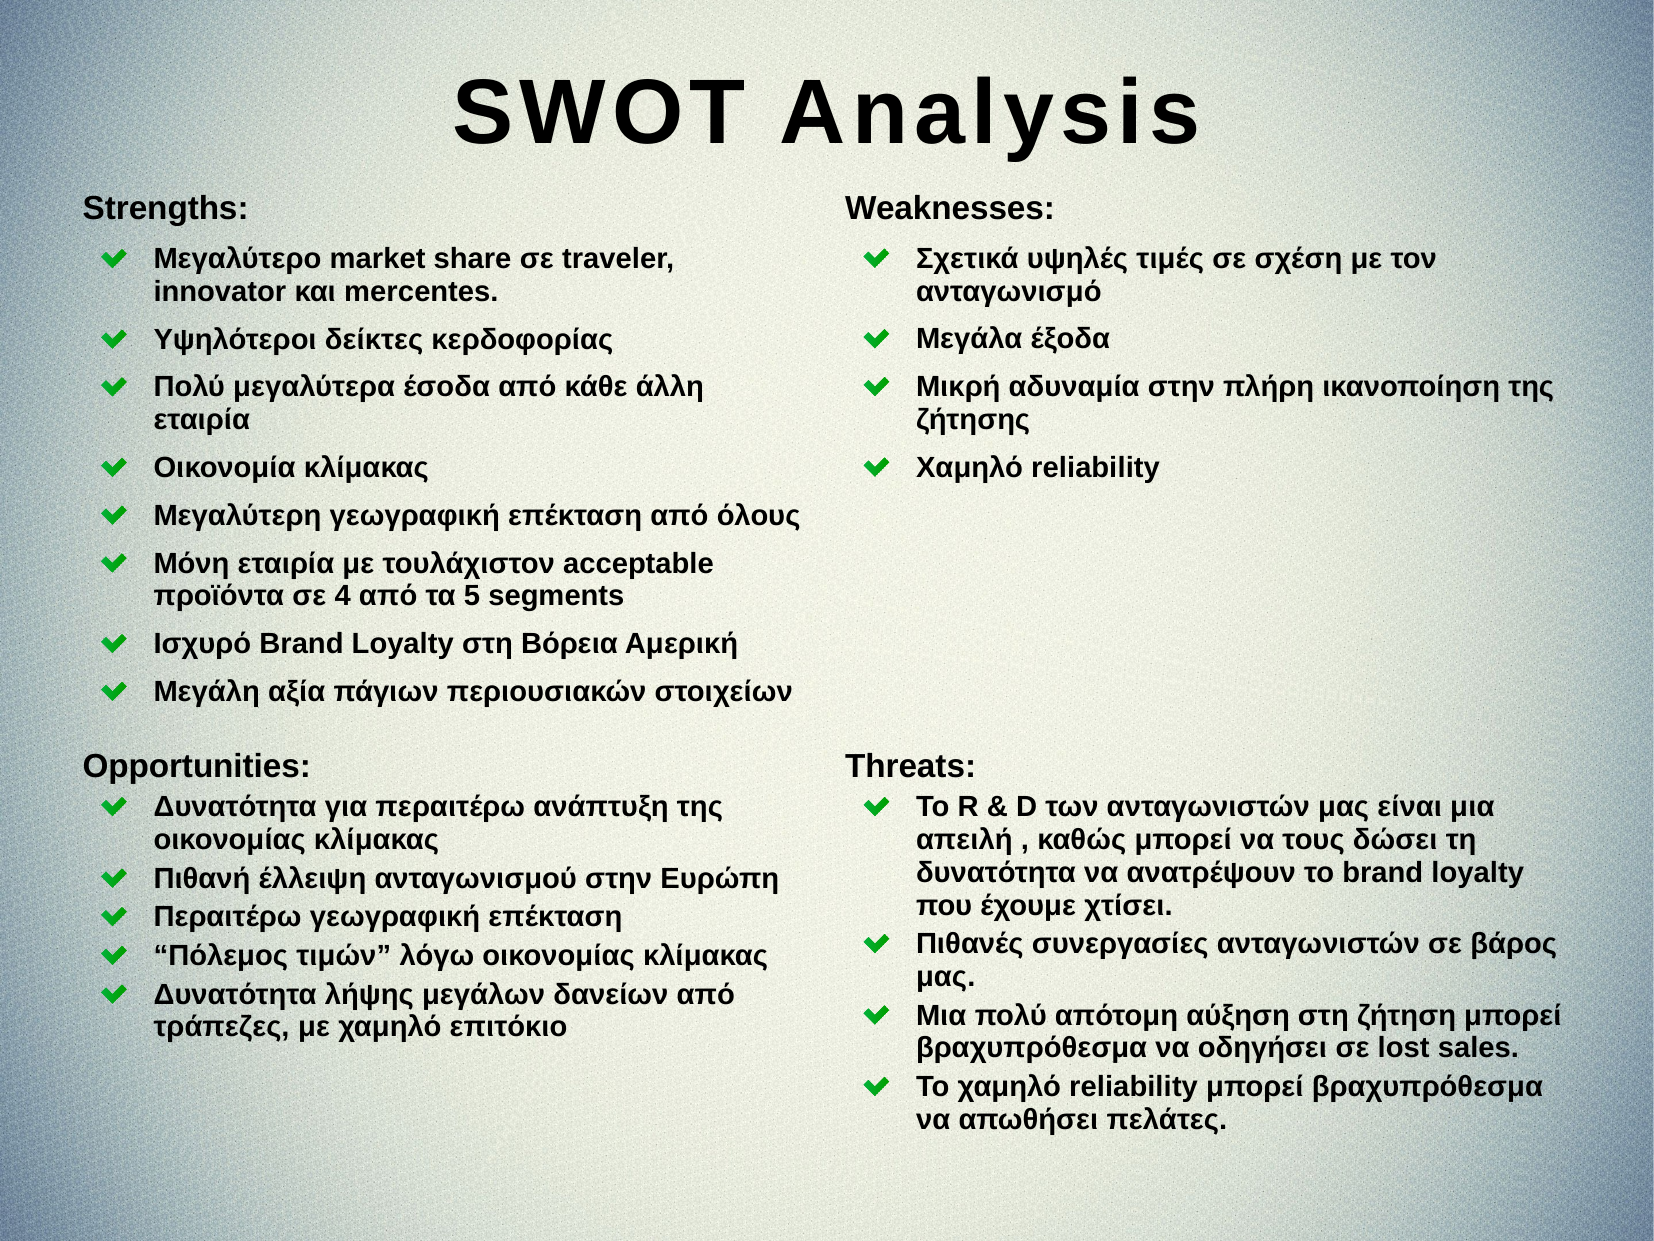

# SWOT Analysis
Weaknesses:
Σχετικά υψηλές τιμές σε σχέση με τον ανταγωνισμό
Μεγάλα έξοδα
Μικρή αδυναμία στην πλήρη ικανοποίηση της ζήτησης
Χαμηλό reliability
Strengths:
Μεγαλύτερο market share σε traveler, innovator και mercentes.
Υψηλότεροι δείκτες κερδοφορίας
Πολύ μεγαλύτερα έσοδα από κάθε άλλη εταιρία
Οικονομία κλίμακας
Μεγαλύτερη γεωγραφική επέκταση από όλους
Μόνη εταιρία με τουλάχιστον acceptable προϊόντα σε 4 από τα 5 segments
Ισχυρό Brand Loyalty στη Βόρεια Αμερική
Μεγάλη αξία πάγιων περιουσιακών στοιχείων
Opportunities:
Δυνατότητα για περαιτέρω ανάπτυξη της οικονομίας κλίμακας
Πιθανή έλλειψη ανταγωνισμού στην Ευρώπη
Περαιτέρω γεωγραφική επέκταση
“Πόλεμος τιμών” λόγω οικονομίας κλίμακας
Δυνατότητα λήψης μεγάλων δανείων από τράπεζες, με χαμηλό επιτόκιο
Threats:
To R & D των ανταγωνιστών μας είναι μια απειλή , καθώς μπορεί να τους δώσει τη δυνατότητα να ανατρέψουν το brand loyalty που έχουμε χτίσει.
Πιθανές συνεργασίες ανταγωνιστών σε βάρος μας.
Μια πολύ απότομη αύξηση στη ζήτηση μπορεί βραχυπρόθεσμα να οδηγήσει σε lost sales.
Το χαμηλό reliability μπορεί βραχυπρόθεσμα να απωθήσει πελάτες.